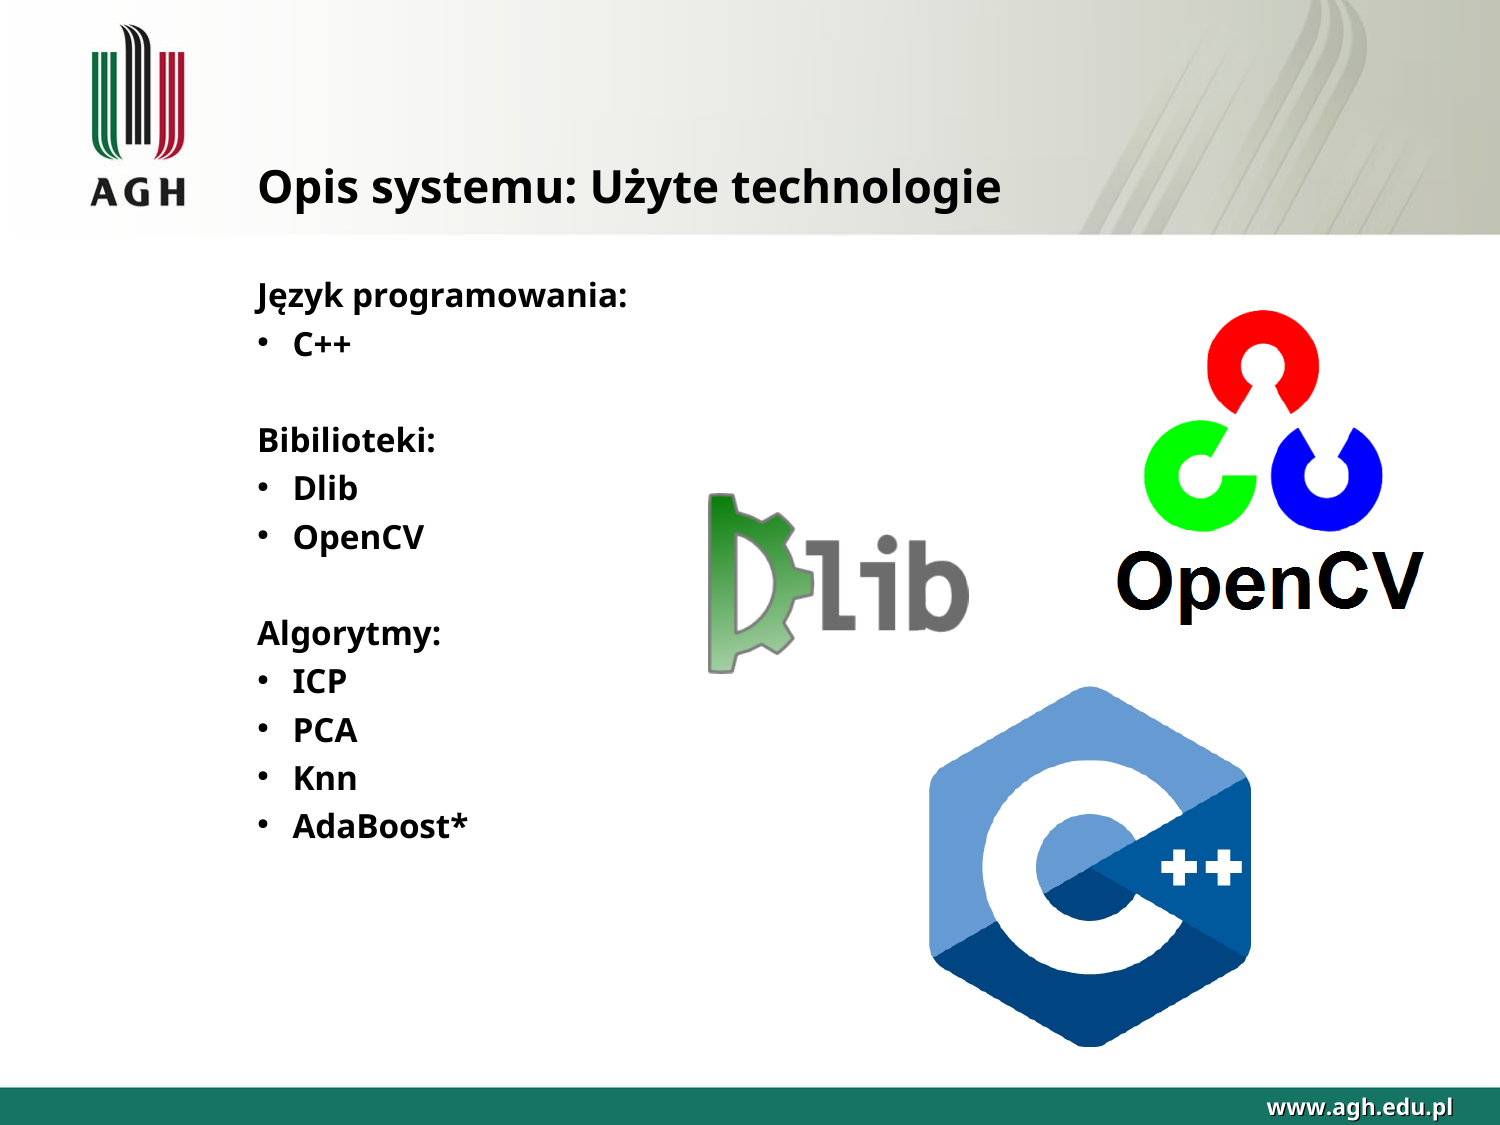

# Opis systemu: Użyte technologie
Język programowania:
C++
Bibilioteki:
Dlib
OpenCV
Algorytmy:
ICP
PCA
Knn
AdaBoost*
www.agh.edu.pl